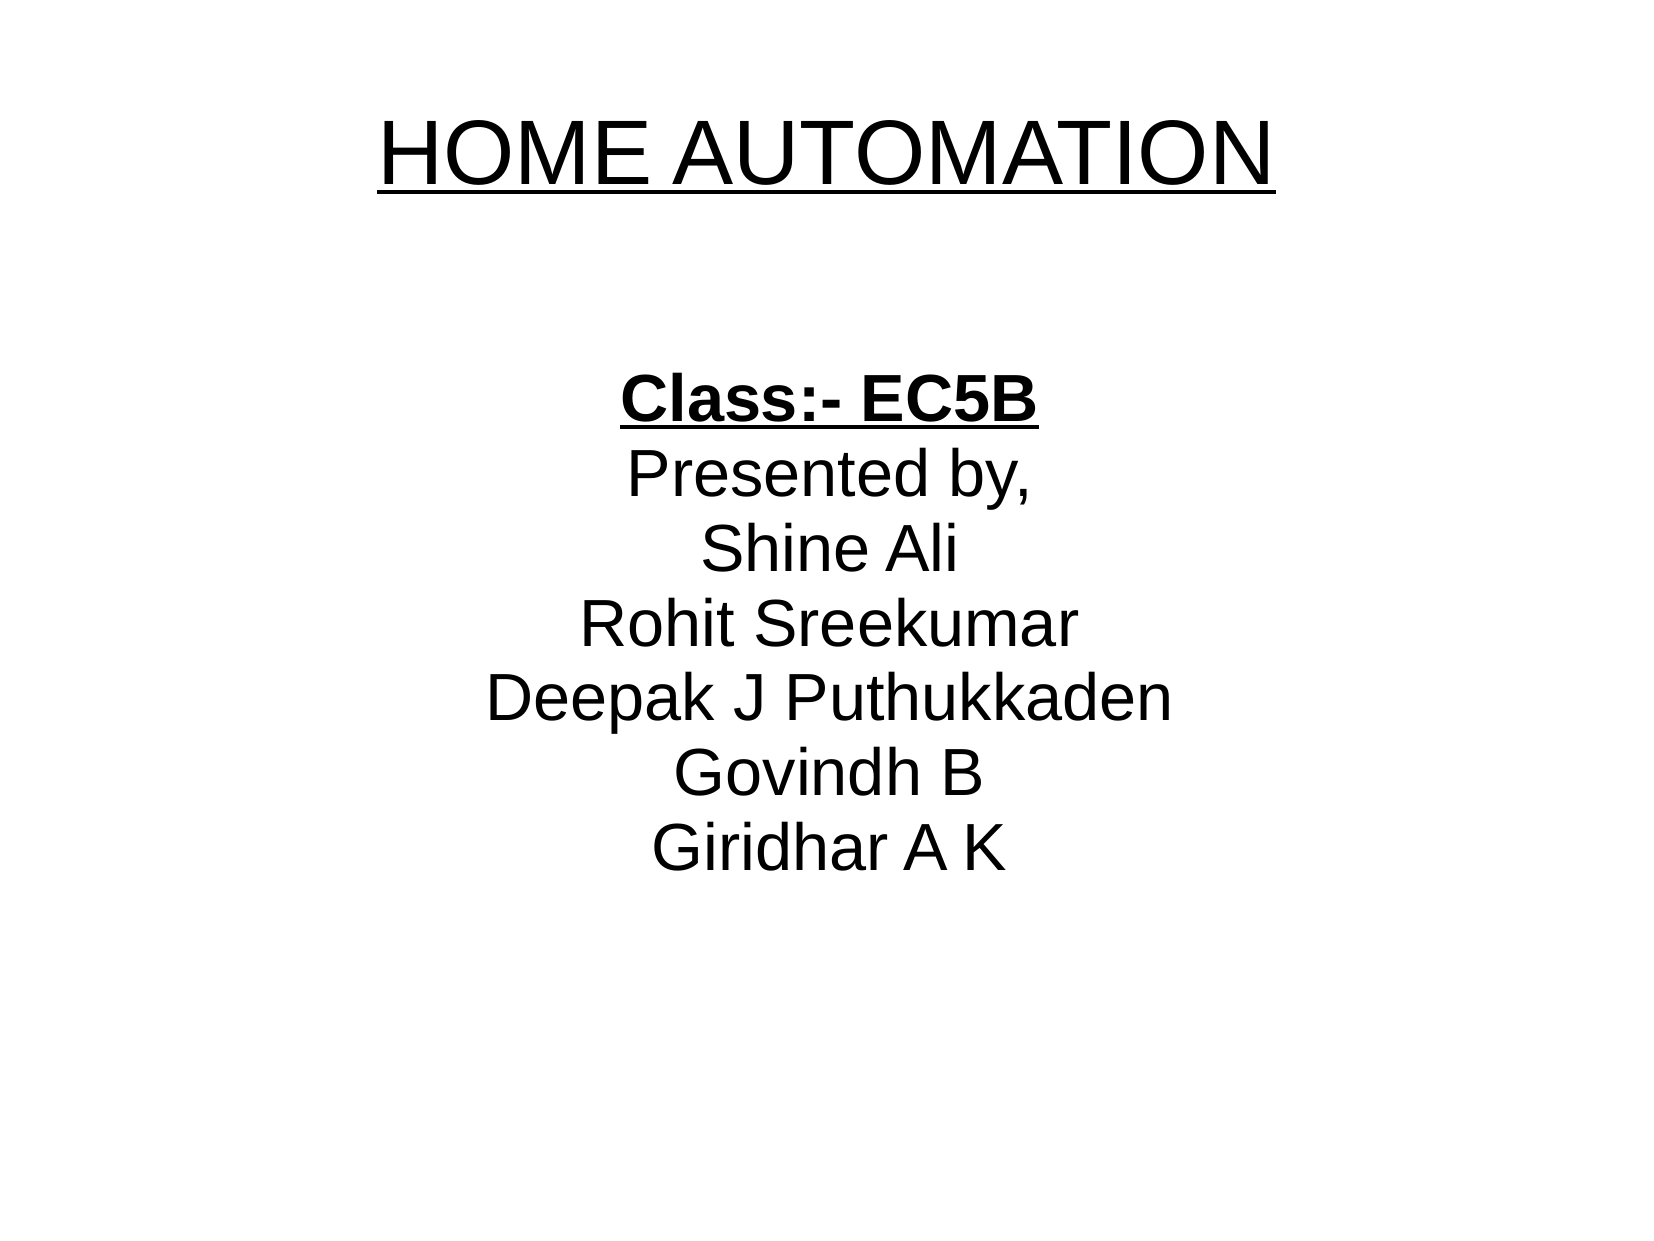

# HOME AUTOMATION
Class:- EC5B
Presented by,
Shine Ali
Rohit Sreekumar
Deepak J Puthukkaden
Govindh B
Giridhar A K